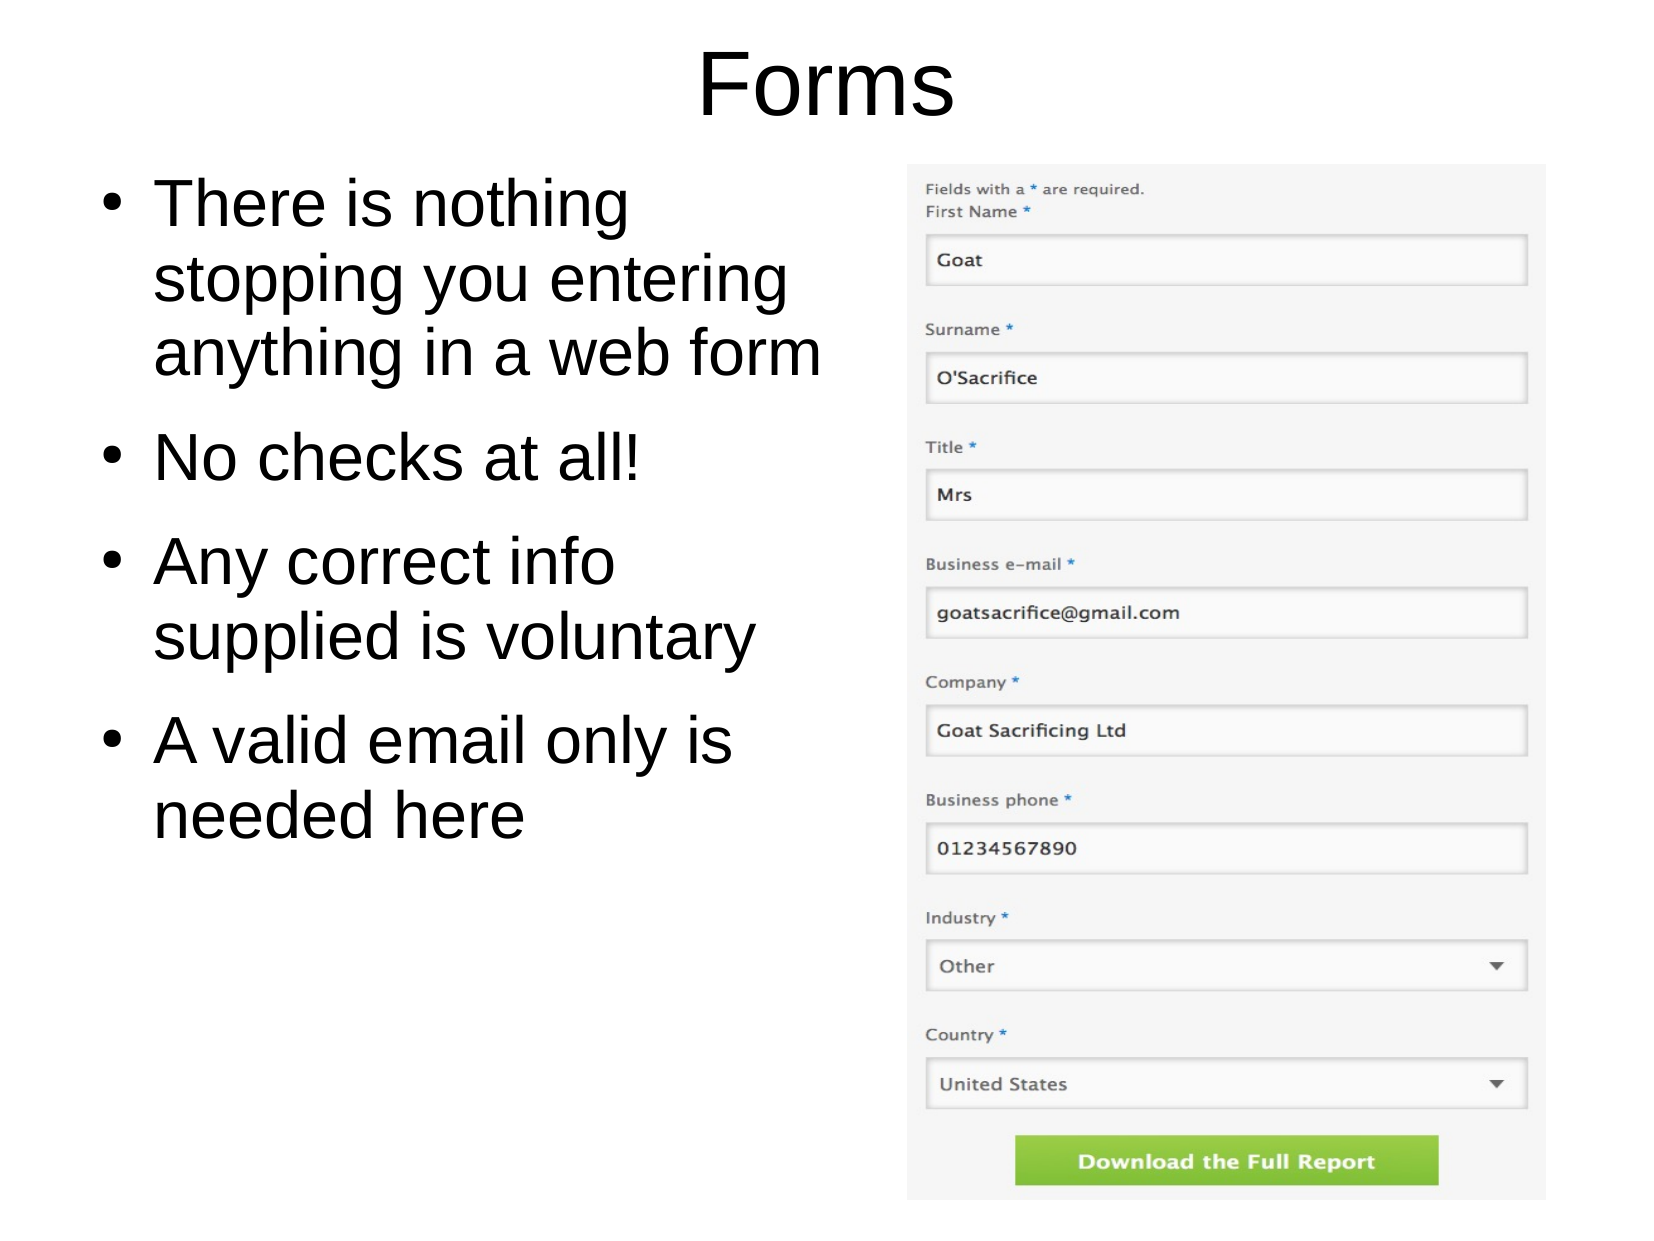

# Forms
There is nothing stopping you entering anything in a web form
No checks at all!
Any correct info supplied is voluntary
A valid email only is needed here